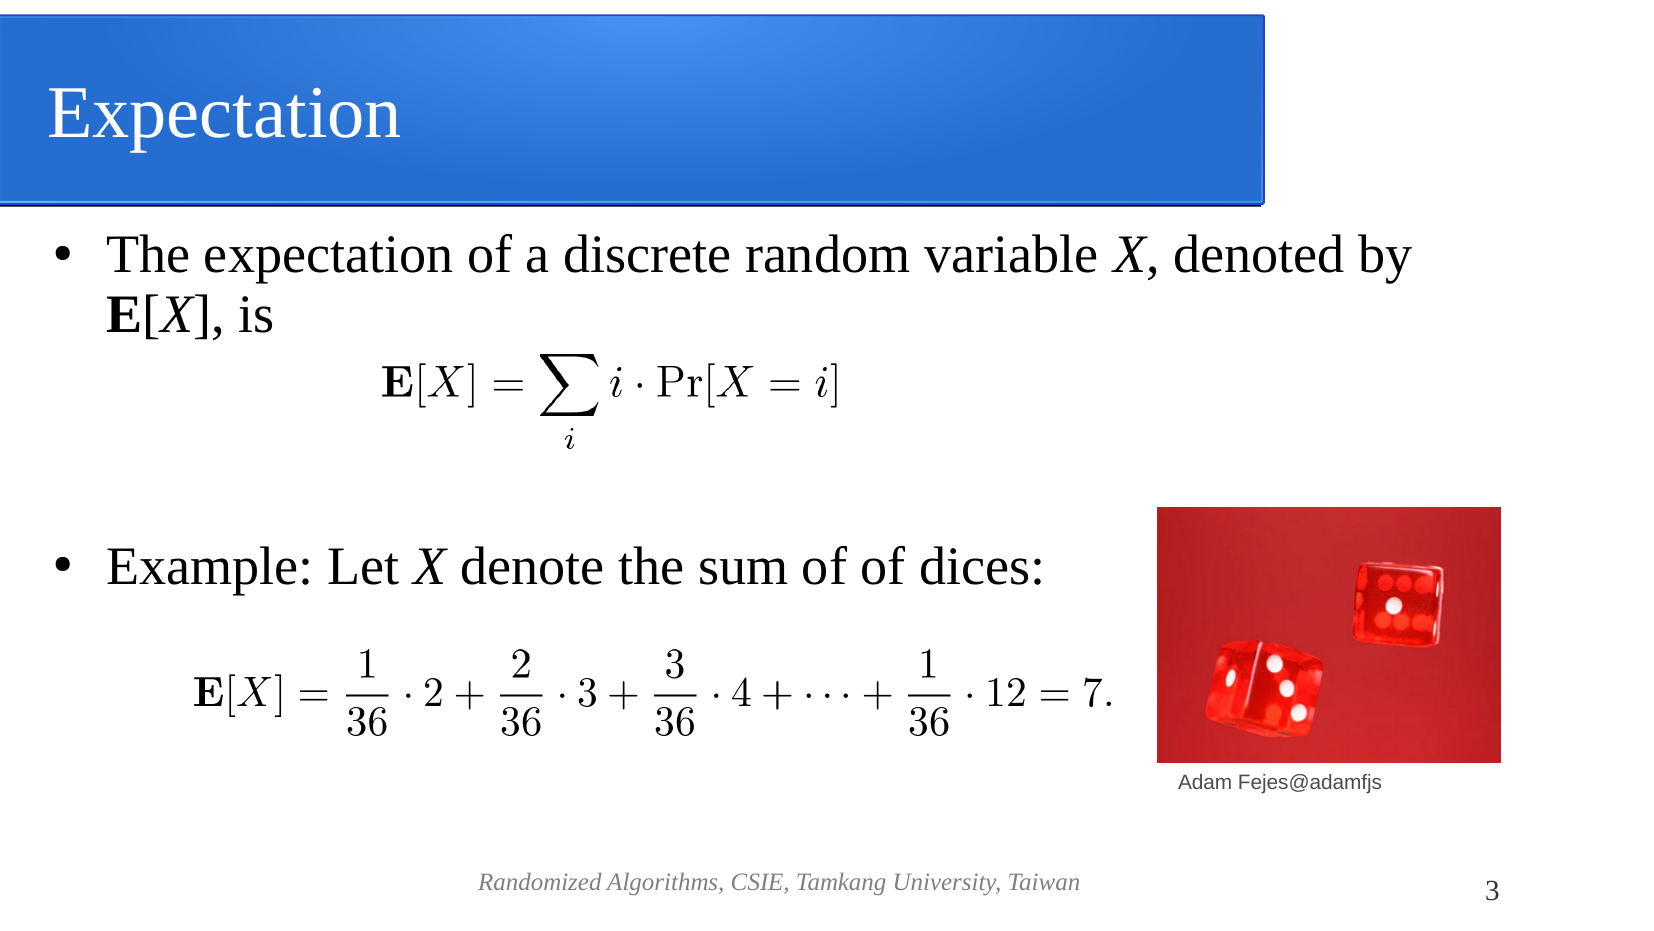

# Expectation
The expectation of a discrete random variable X, denoted by E[X], is
Example: Let X denote the sum of of dices:
Adam Fejes@adamfjs
Randomized Algorithms, CSIE, Tamkang University, Taiwan
3